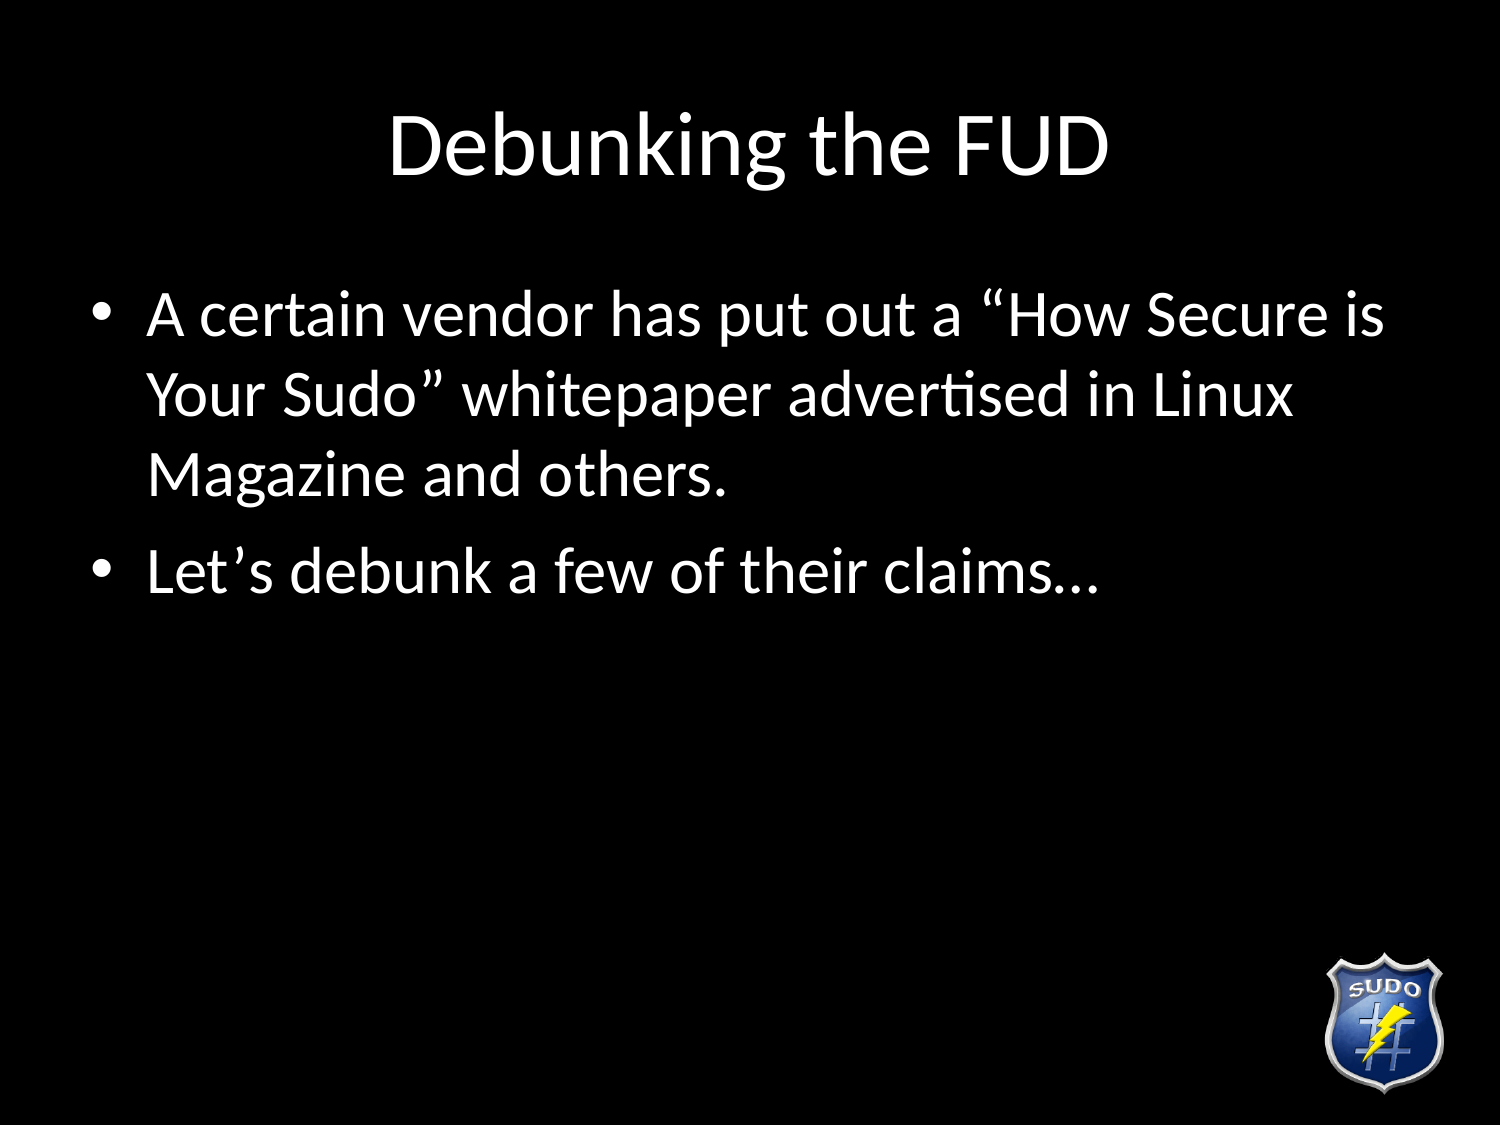

# Debunking the FUD
A certain vendor has put out a “How Secure is Your Sudo” whitepaper advertised in Linux Magazine and others.
Let’s debunk a few of their claims…